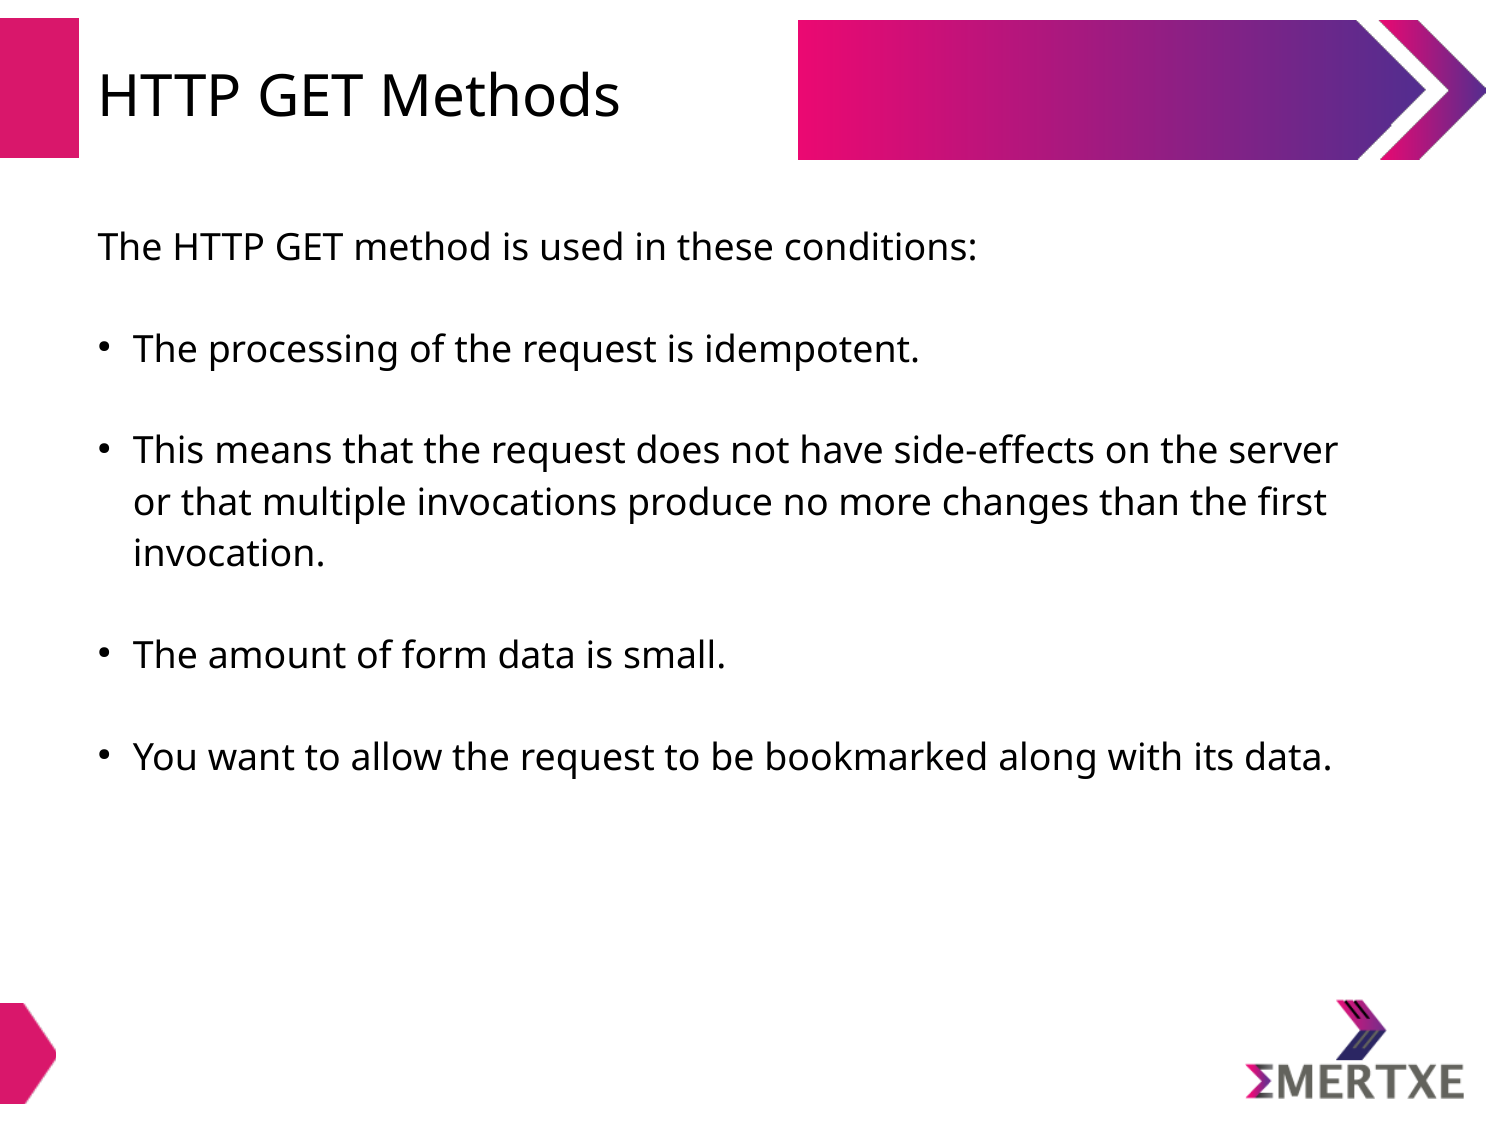

HTTP GET Methods
The HTTP GET method is used in these conditions:
The processing of the request is idempotent.
This means that the request does not have side-effects on the server or that multiple invocations produce no more changes than the first invocation.
The amount of form data is small.
You want to allow the request to be bookmarked along with its data.